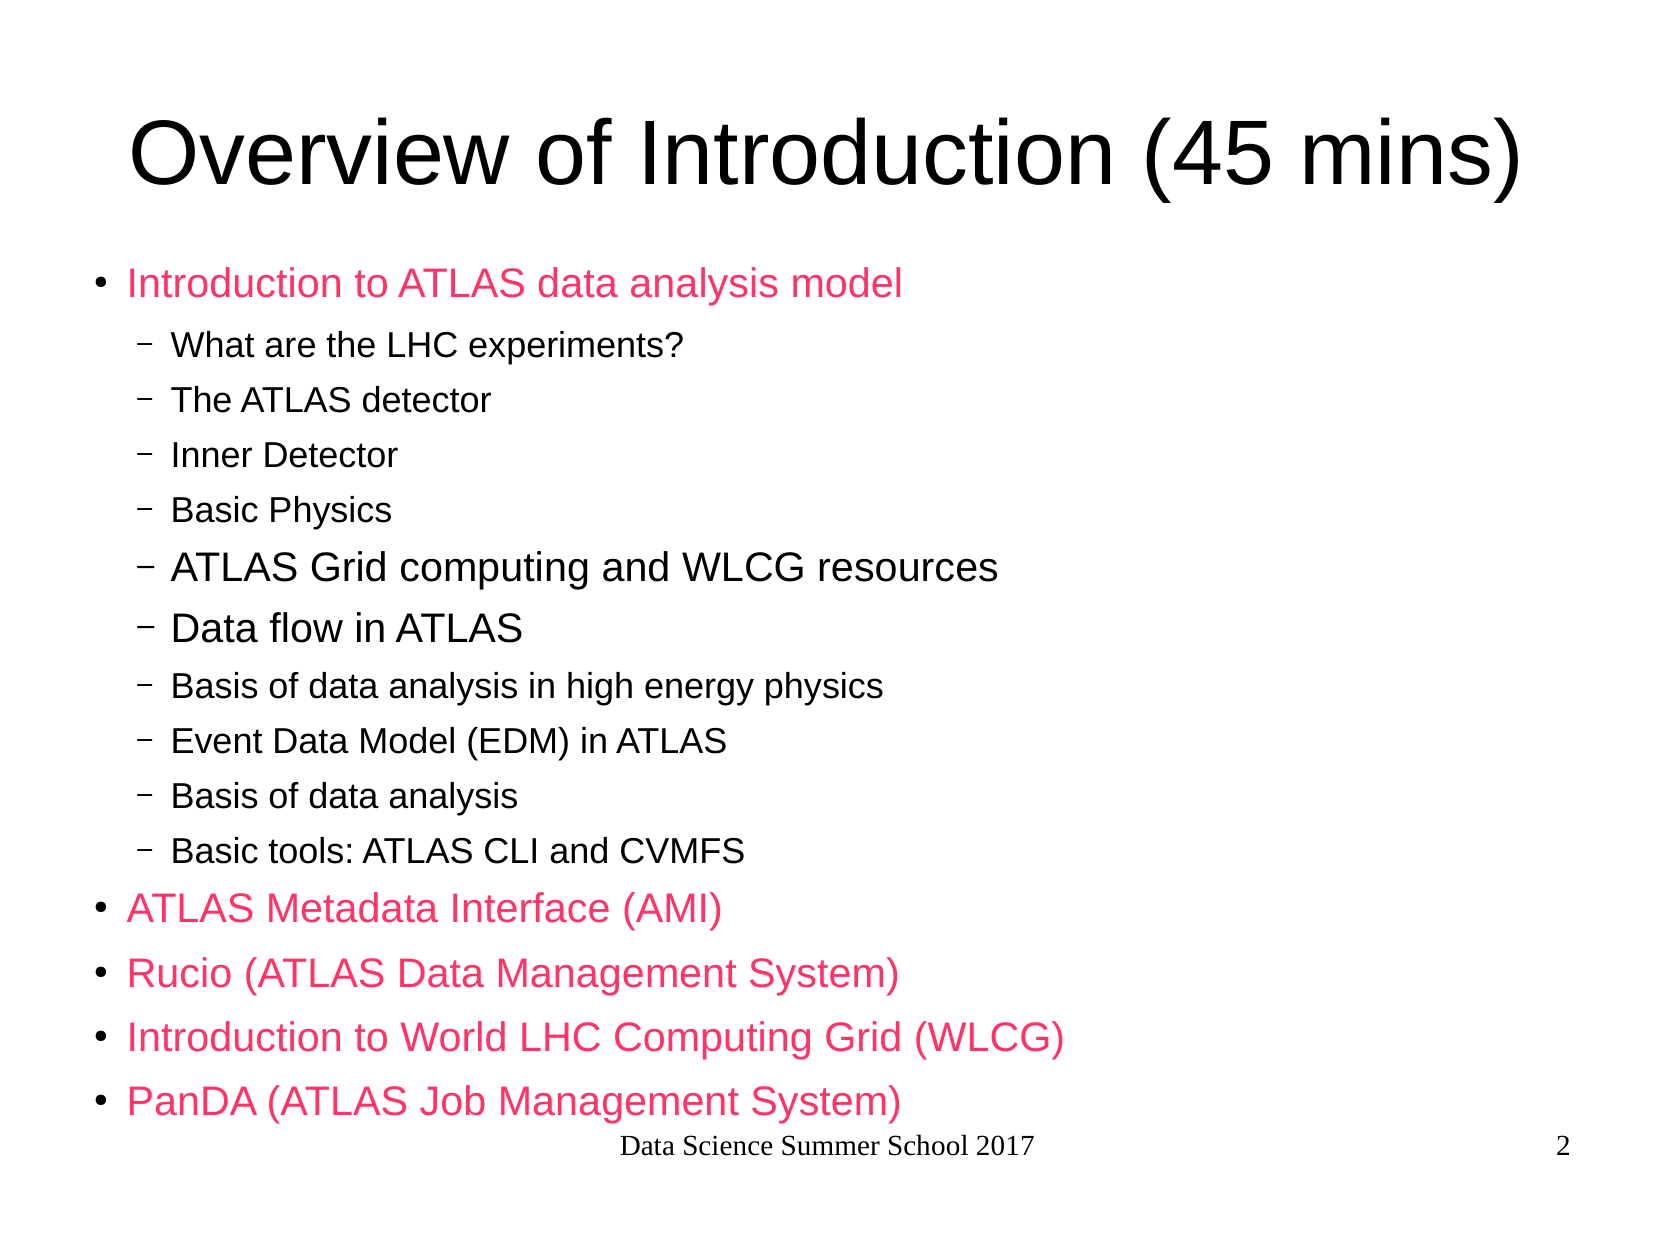

# Overview of Introduction (45 mins)
Introduction to ATLAS data analysis model
What are the LHC experiments?
The ATLAS detector
Inner Detector
Basic Physics
ATLAS Grid computing and WLCG resources
Data flow in ATLAS
Basis of data analysis in high energy physics
Event Data Model (EDM) in ATLAS
Basis of data analysis
Basic tools: ATLAS CLI and CVMFS
ATLAS Metadata Interface (AMI)
Rucio (ATLAS Data Management System)
Introduction to World LHC Computing Grid (WLCG)
PanDA (ATLAS Job Management System)
Data Science Summer School 2017
2